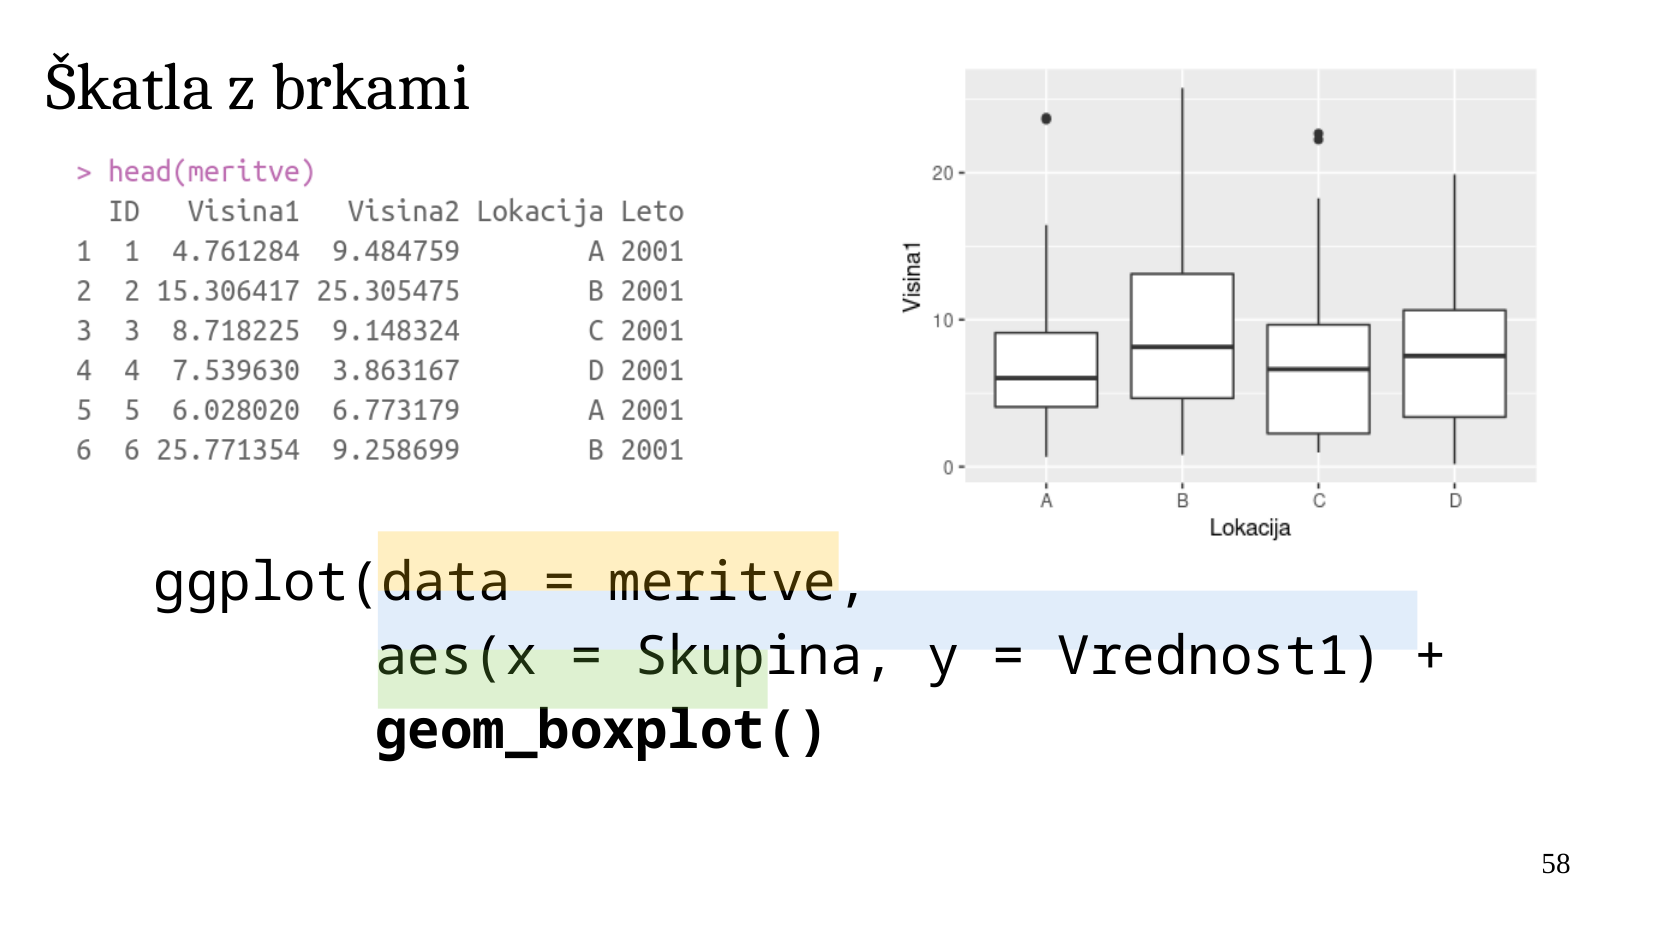

Škatla z brkami
# ggplot(data = meritve, aes(x = Skupina, y = Vrednost1) + geom_boxplot()
58